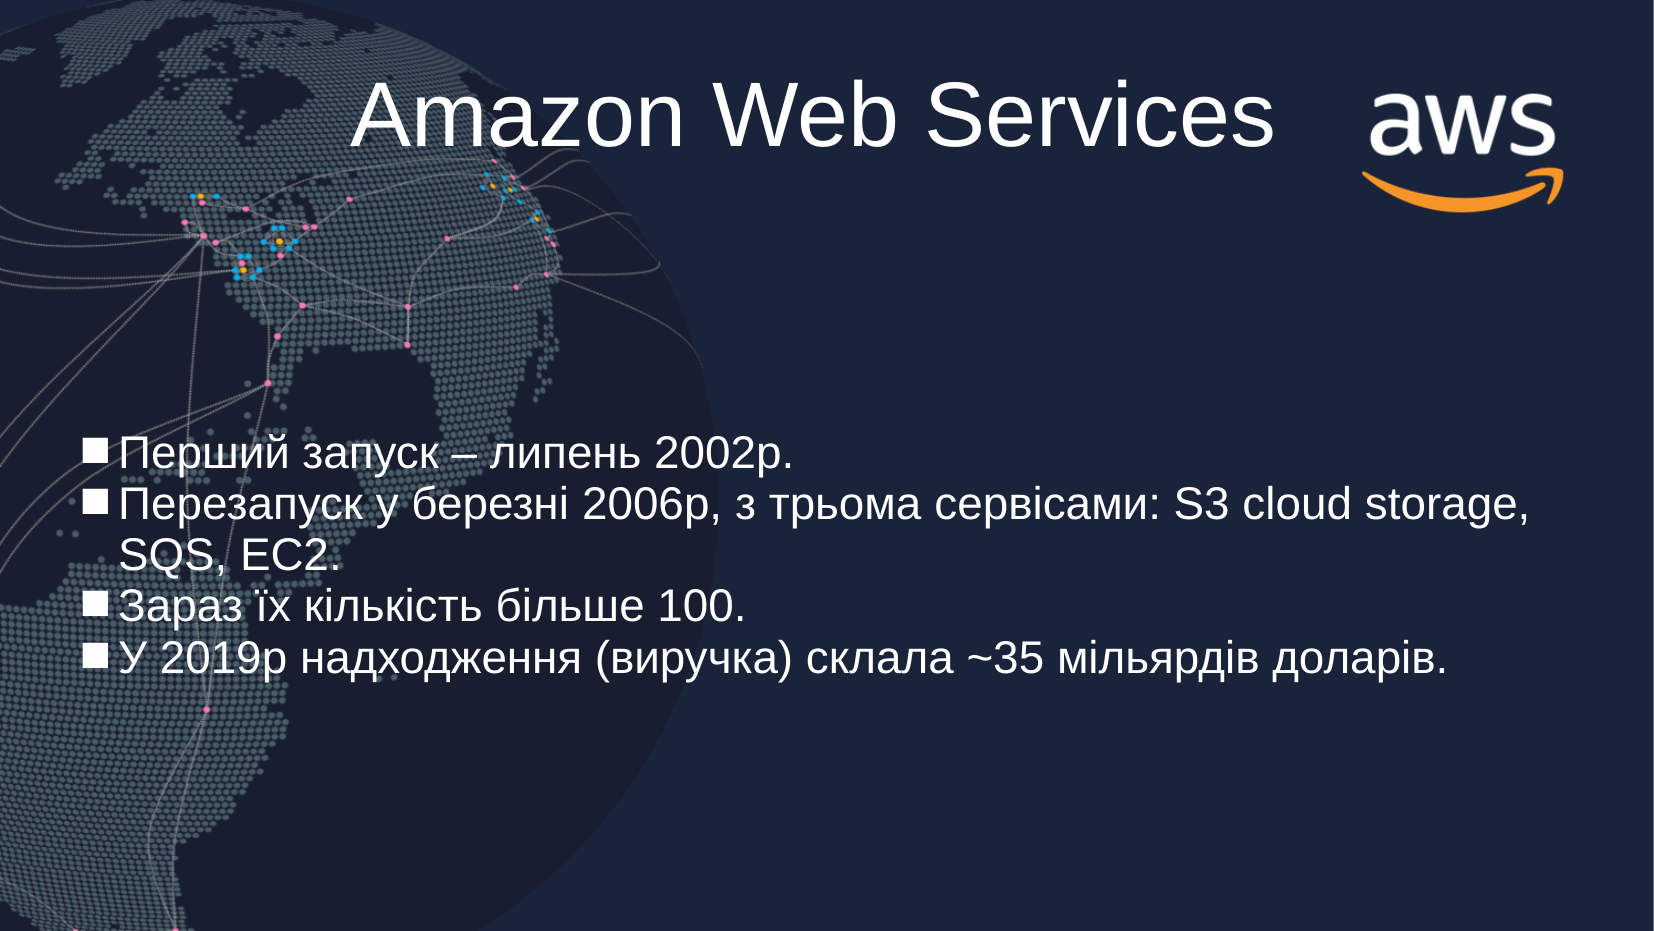

# Amazon Web Services
Перший запуск – липень 2002р.
Перезапуск у березні 2006р, з трьома сервісами: S3 cloud storage, SQS, EC2.
Зараз їх кількість більше 100.
У 2019р надходження (виручка) склала ~35 мільярдів доларів.